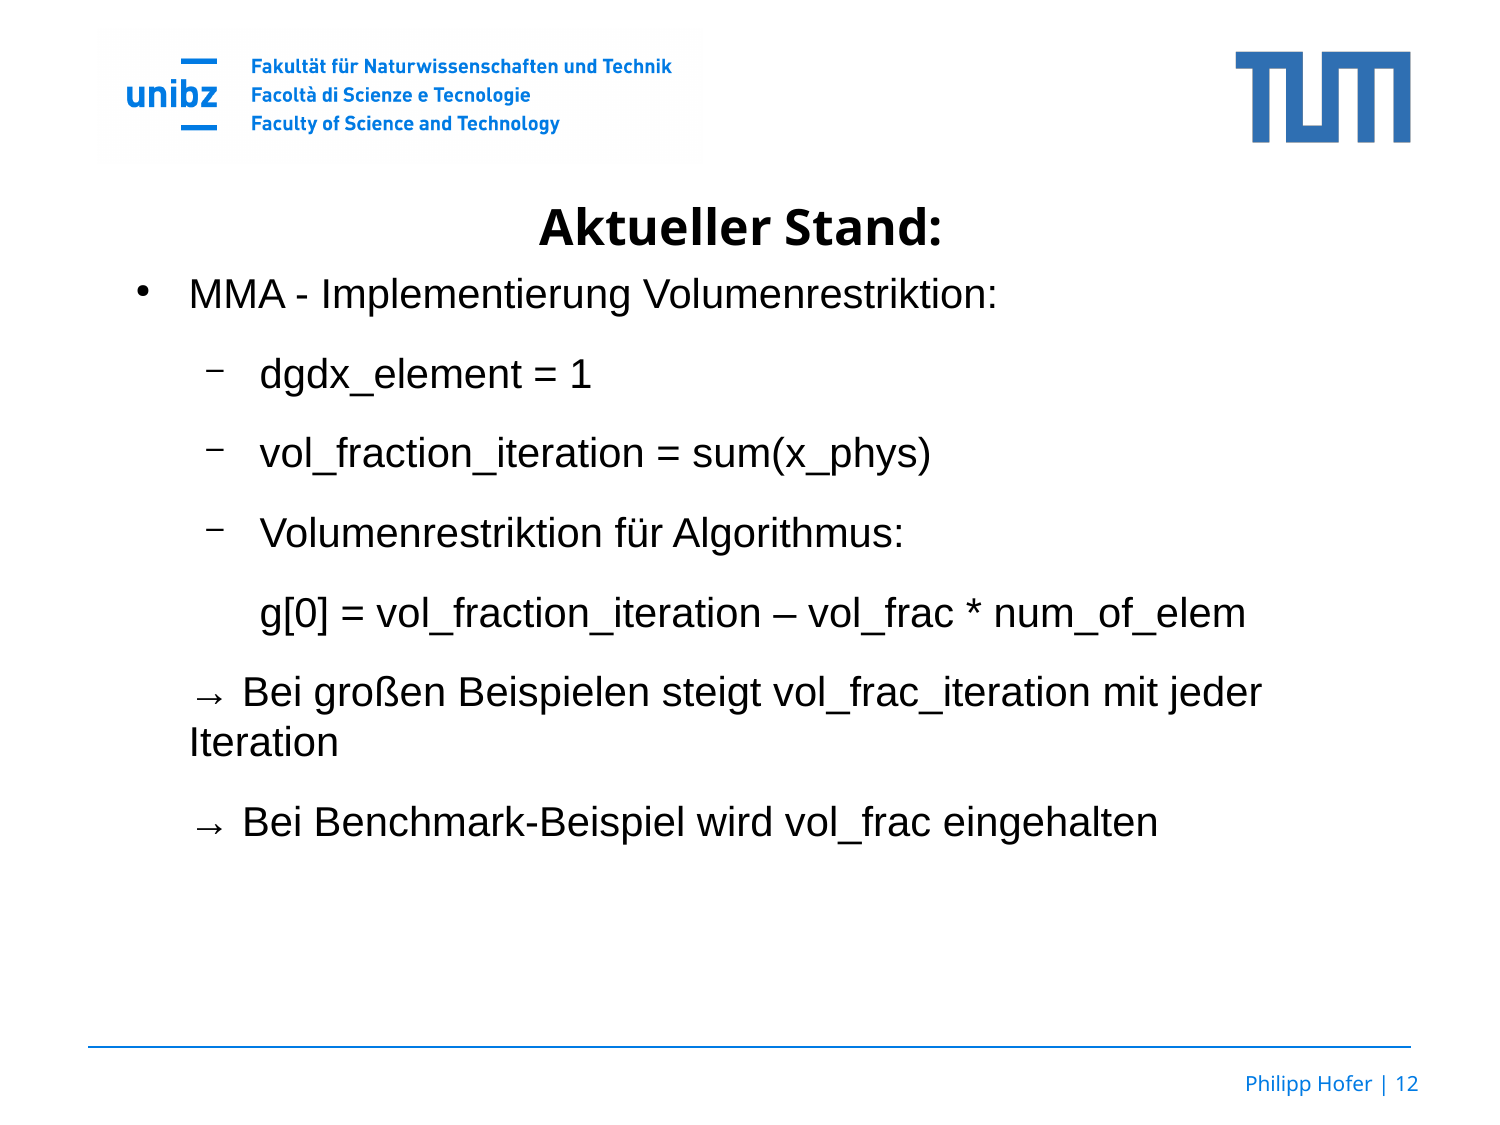

Aktueller Stand:
MMA - Implementierung Volumenrestriktion:
dgdx_element = 1
vol_fraction_iteration = sum(x_phys)
Volumenrestriktion für Algorithmus:
g[0] = vol_fraction_iteration – vol_frac * num_of_elem
→ Bei großen Beispielen steigt vol_frac_iteration mit jeder Iteration
→ Bei Benchmark-Beispiel wird vol_frac eingehalten